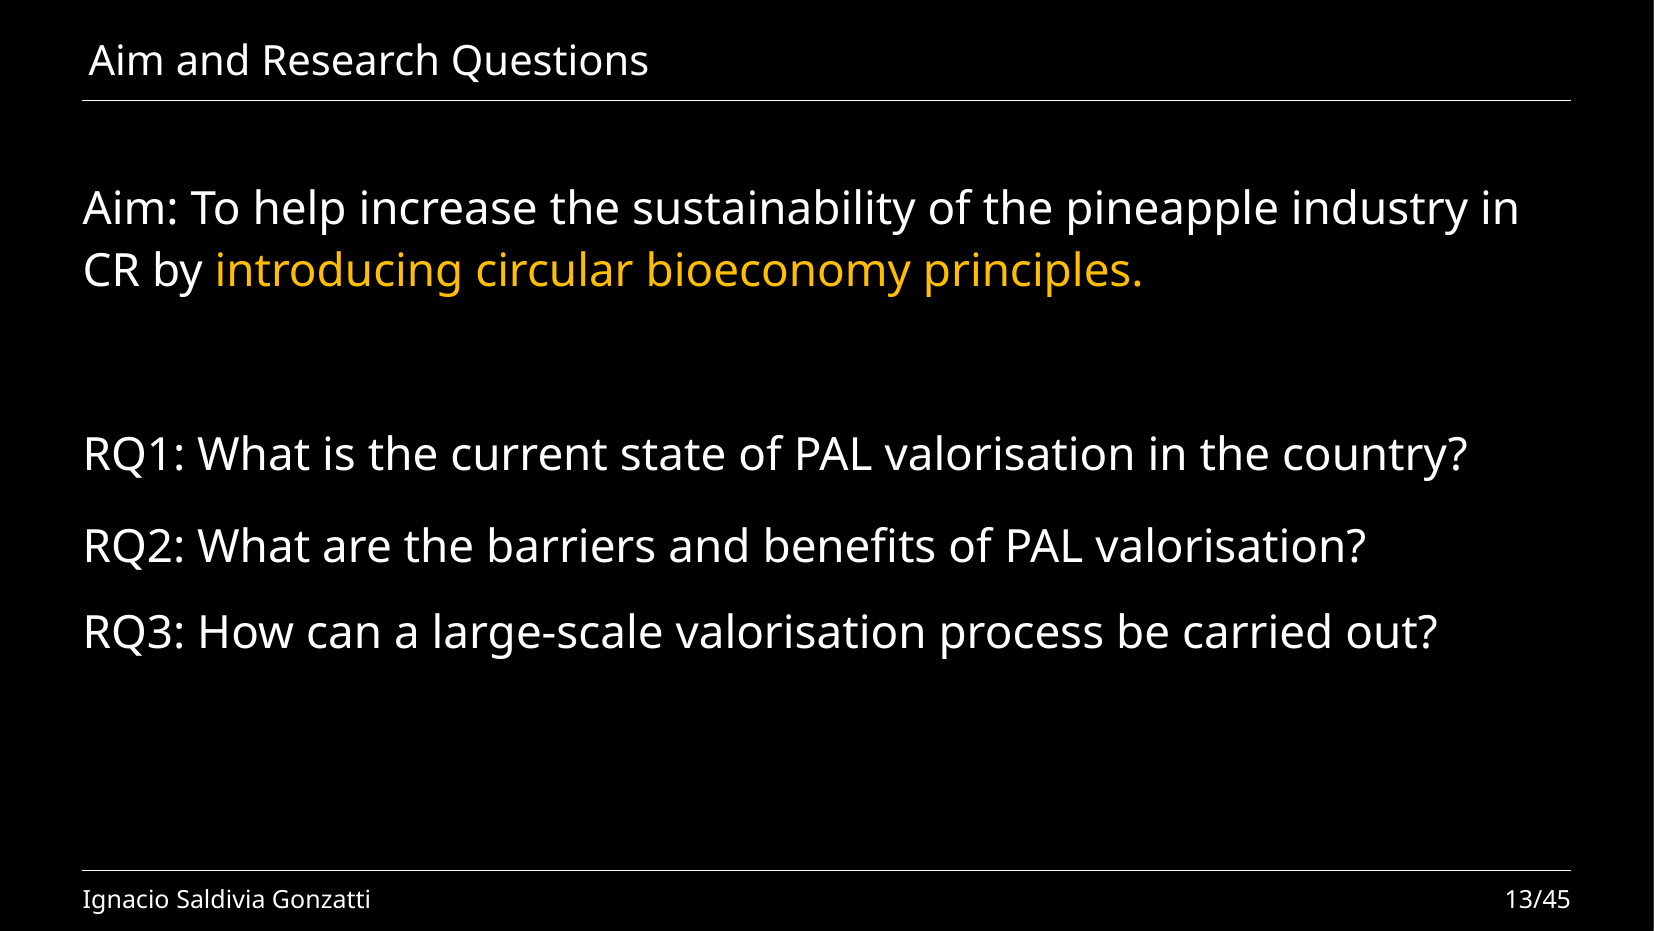

Aim and Research Questions
# Aim: To help increase the sustainability of the pineapple industry in CR by introducing circular bioeconomy principles.
RQ1: What is the current state of PAL valorisation in the country?
RQ2: What are the barriers and benefits of PAL valorisation?
RQ3: How can a large-scale valorisation process be carried out?
Ignacio Saldivia Gonzatti
13